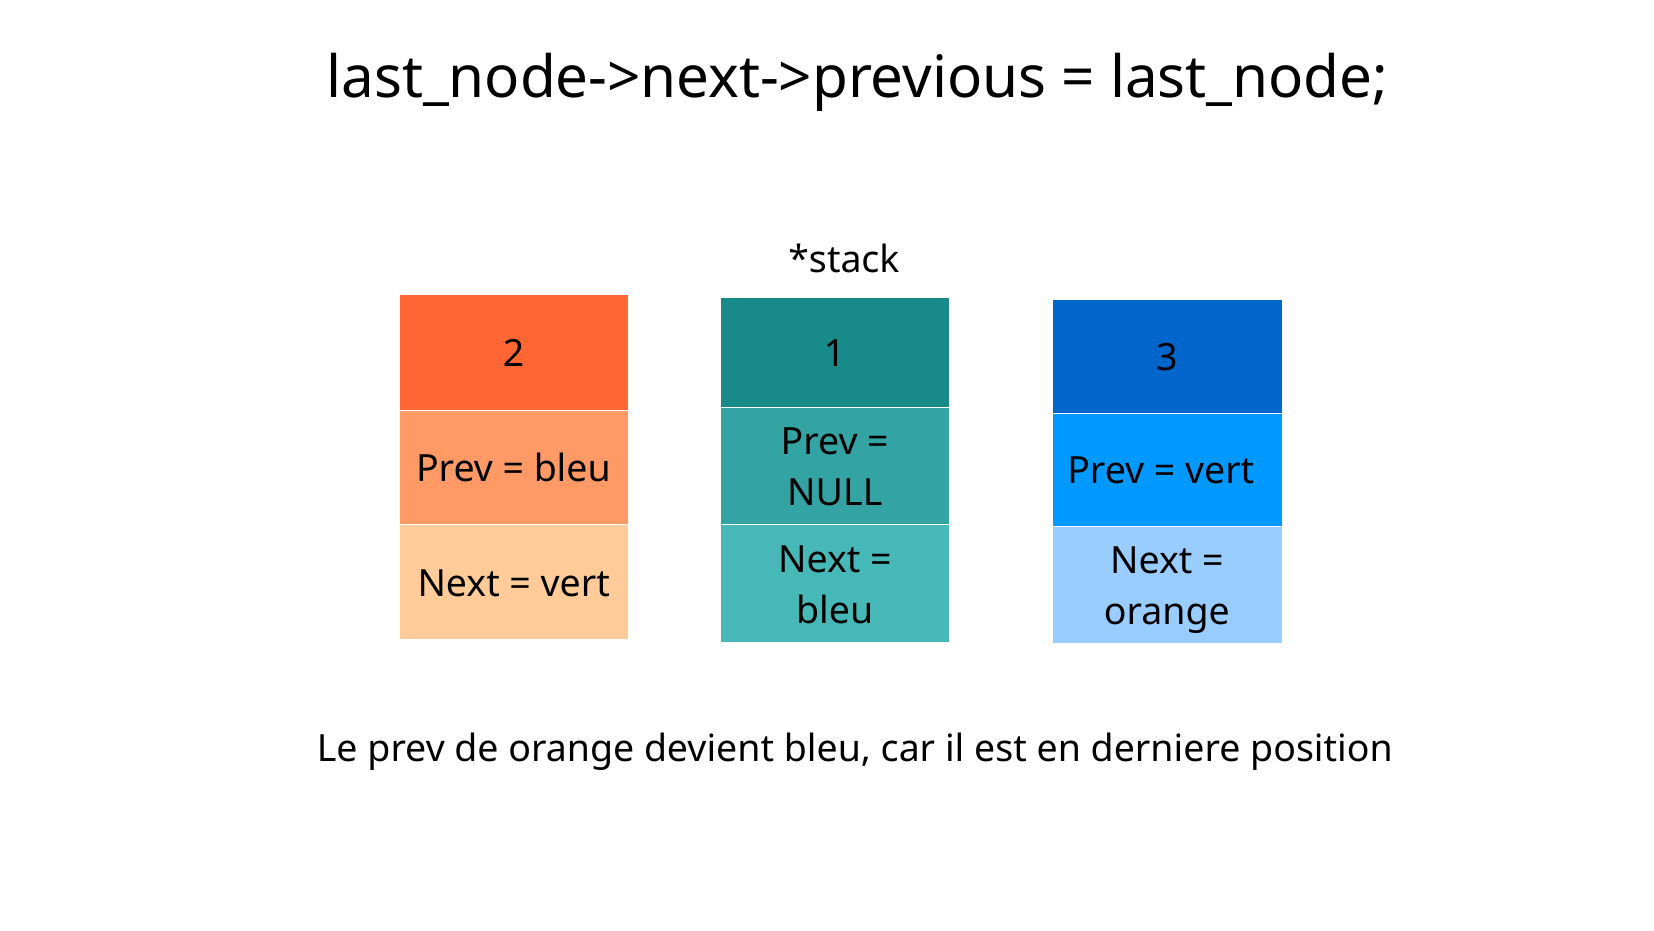

# last_node->next->previous = last_node;
*stack
| 2 |
| --- |
| Prev = bleu |
| Next = vert |
| 1 |
| --- |
| Prev = NULL |
| Next = bleu |
| 3 |
| --- |
| Prev = vert |
| Next = orange |
Le prev de orange devient bleu, car il est en derniere position